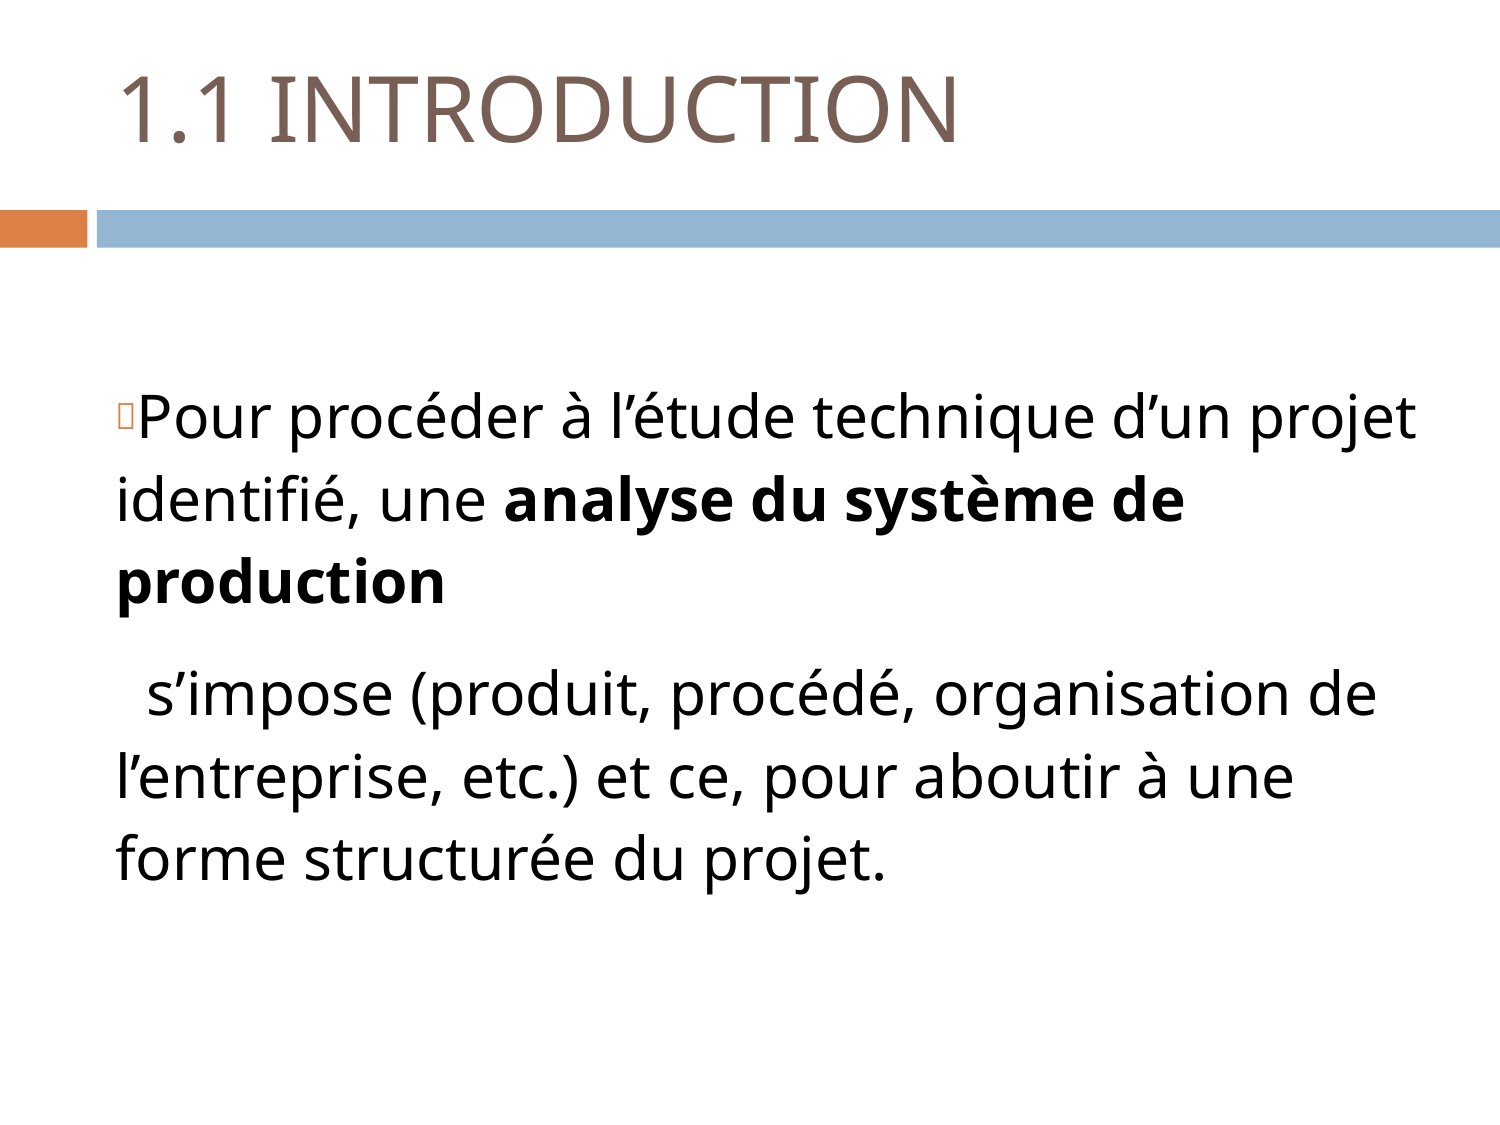

# 1.1 INTRODUCTION
Pour procéder à l’étude technique d’un projet identifié, une analyse du système de production
 s’impose (produit, procédé, organisation de l’entreprise, etc.) et ce, pour aboutir à une forme structurée du projet.